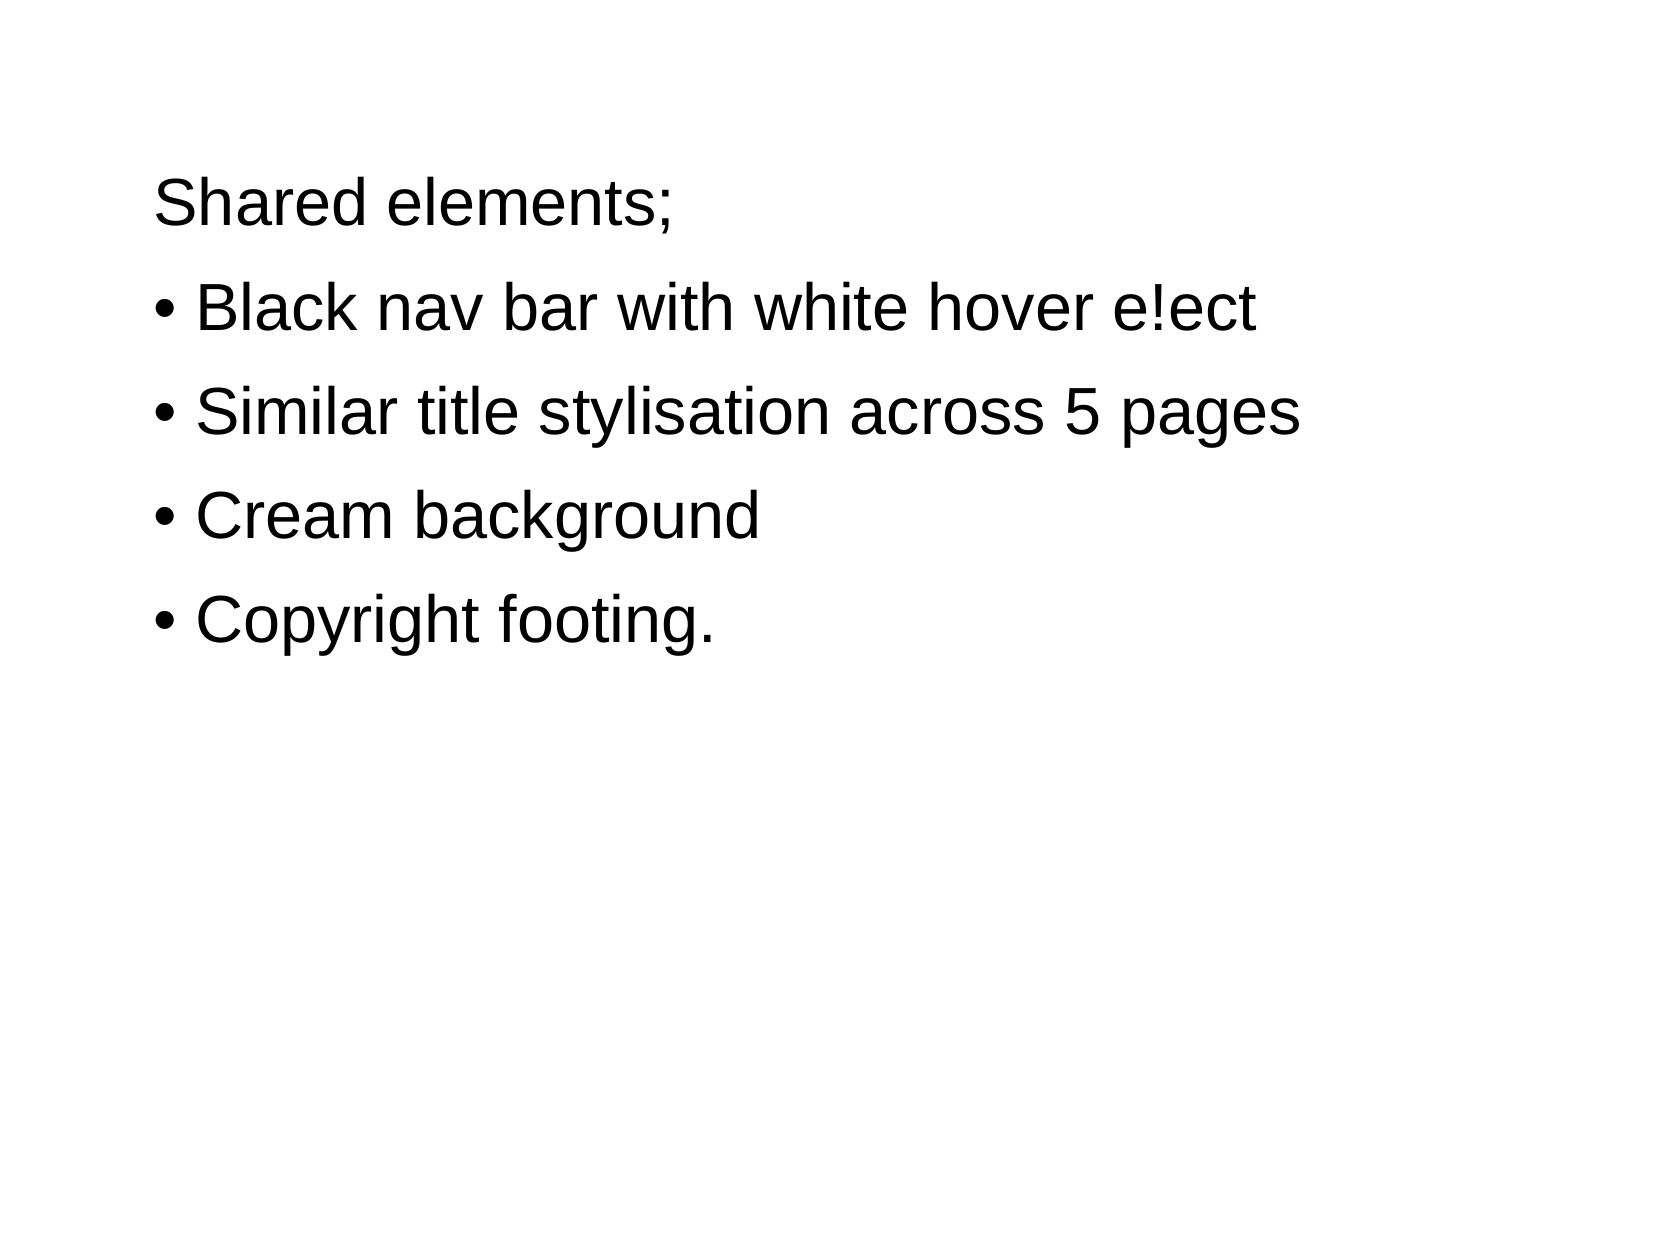

# Shared elements;
• Black nav bar with white hover e!ect
• Similar title stylisation across 5 pages
• Cream background
• Copyright footing.